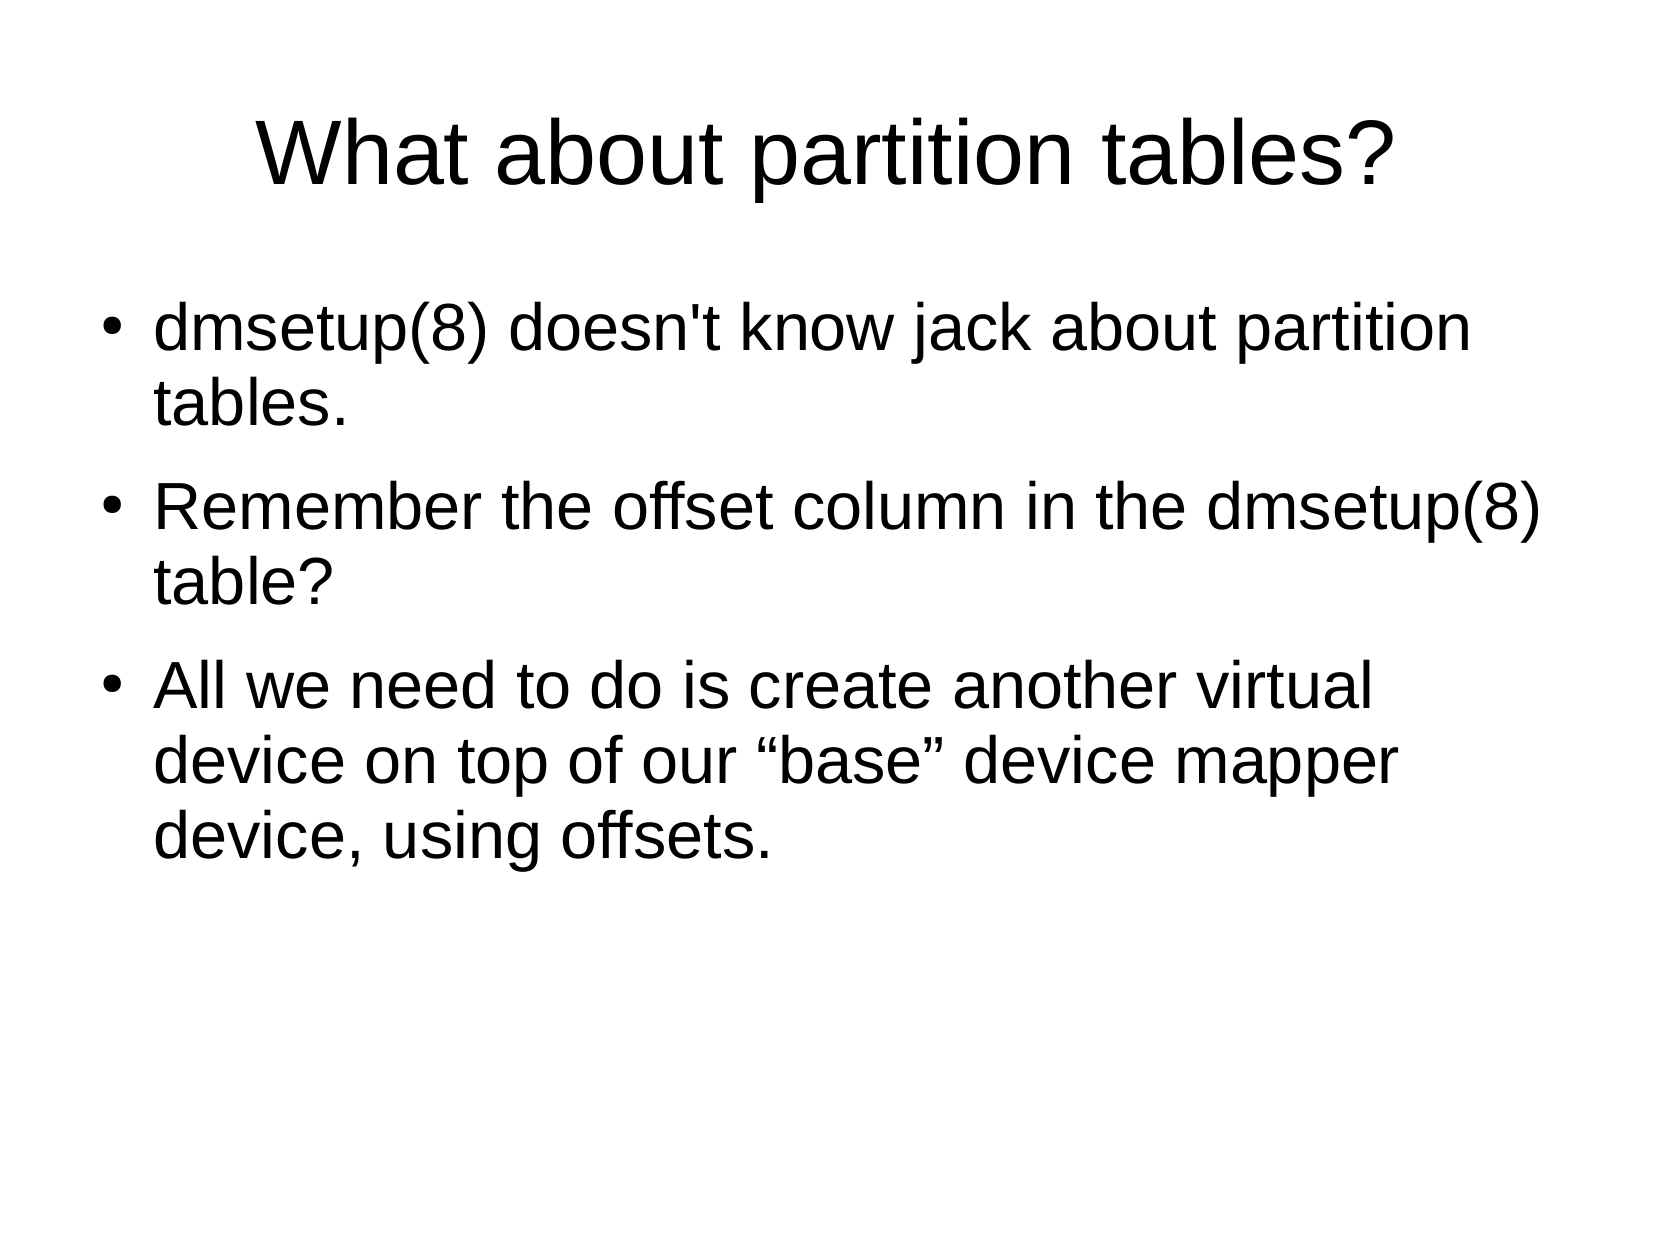

# What about partition tables?
dmsetup(8) doesn't know jack about partition tables.
Remember the offset column in the dmsetup(8) table?
All we need to do is create another virtual device on top of our “base” device mapper device, using offsets.